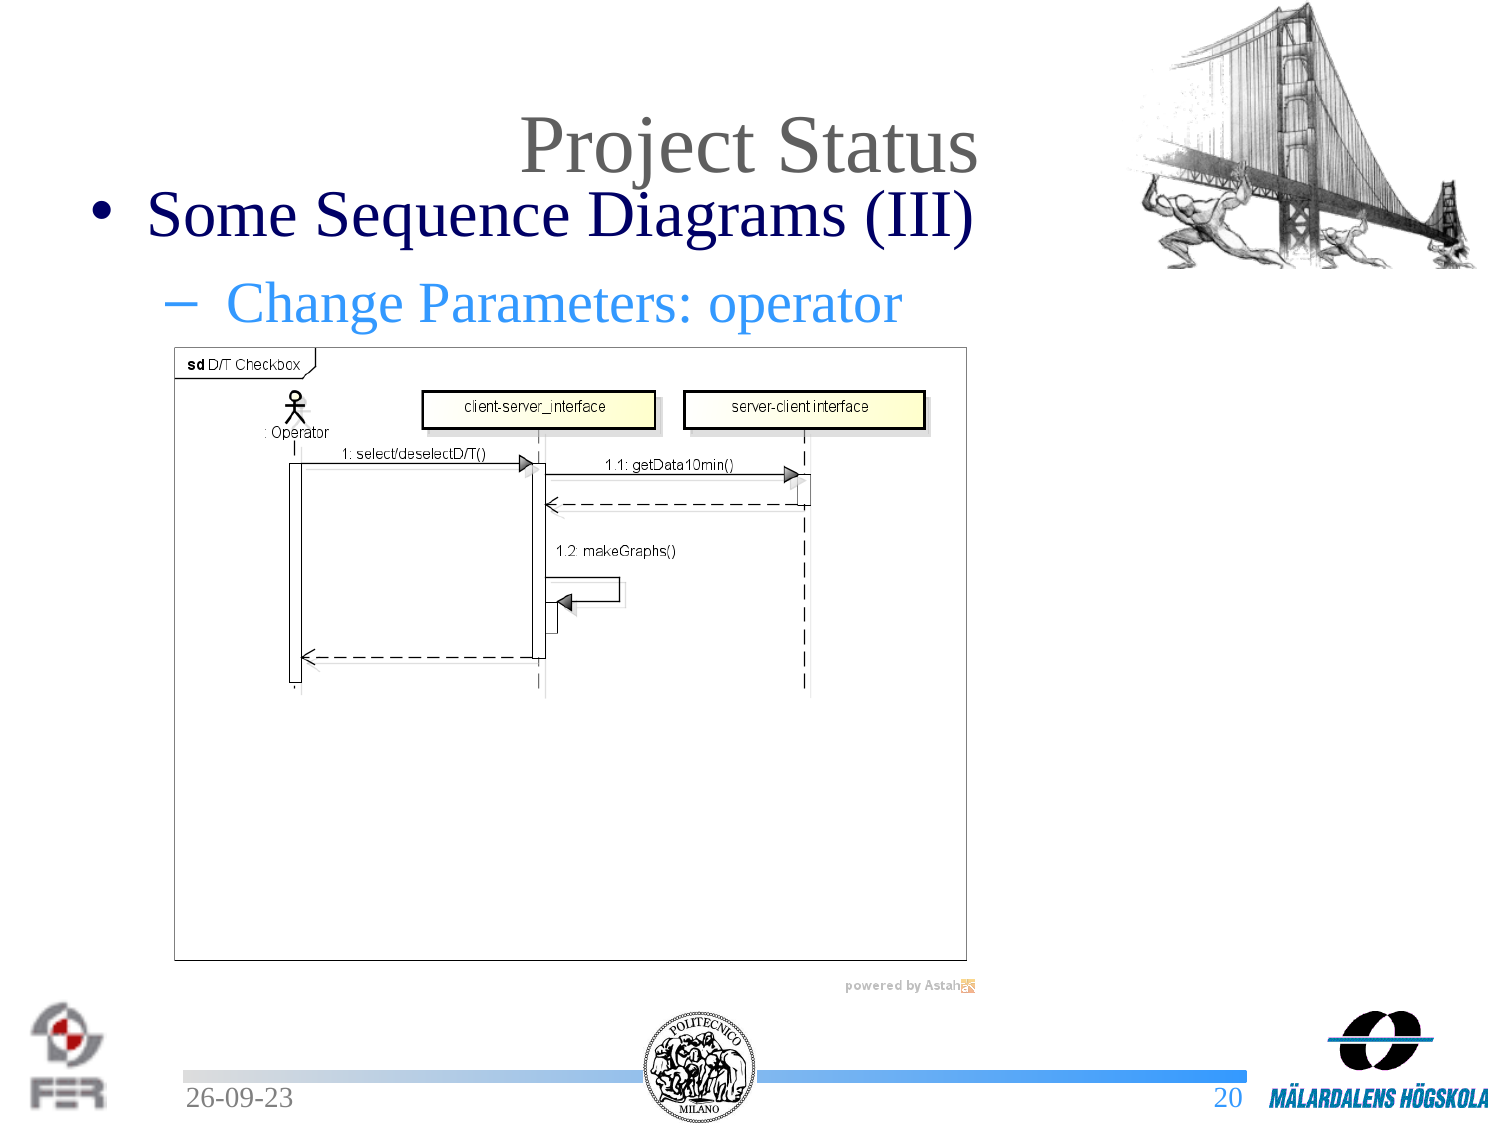

# Project Status
Some Sequence Diagrams (III)
 Change Parameters: operator
26-08-21